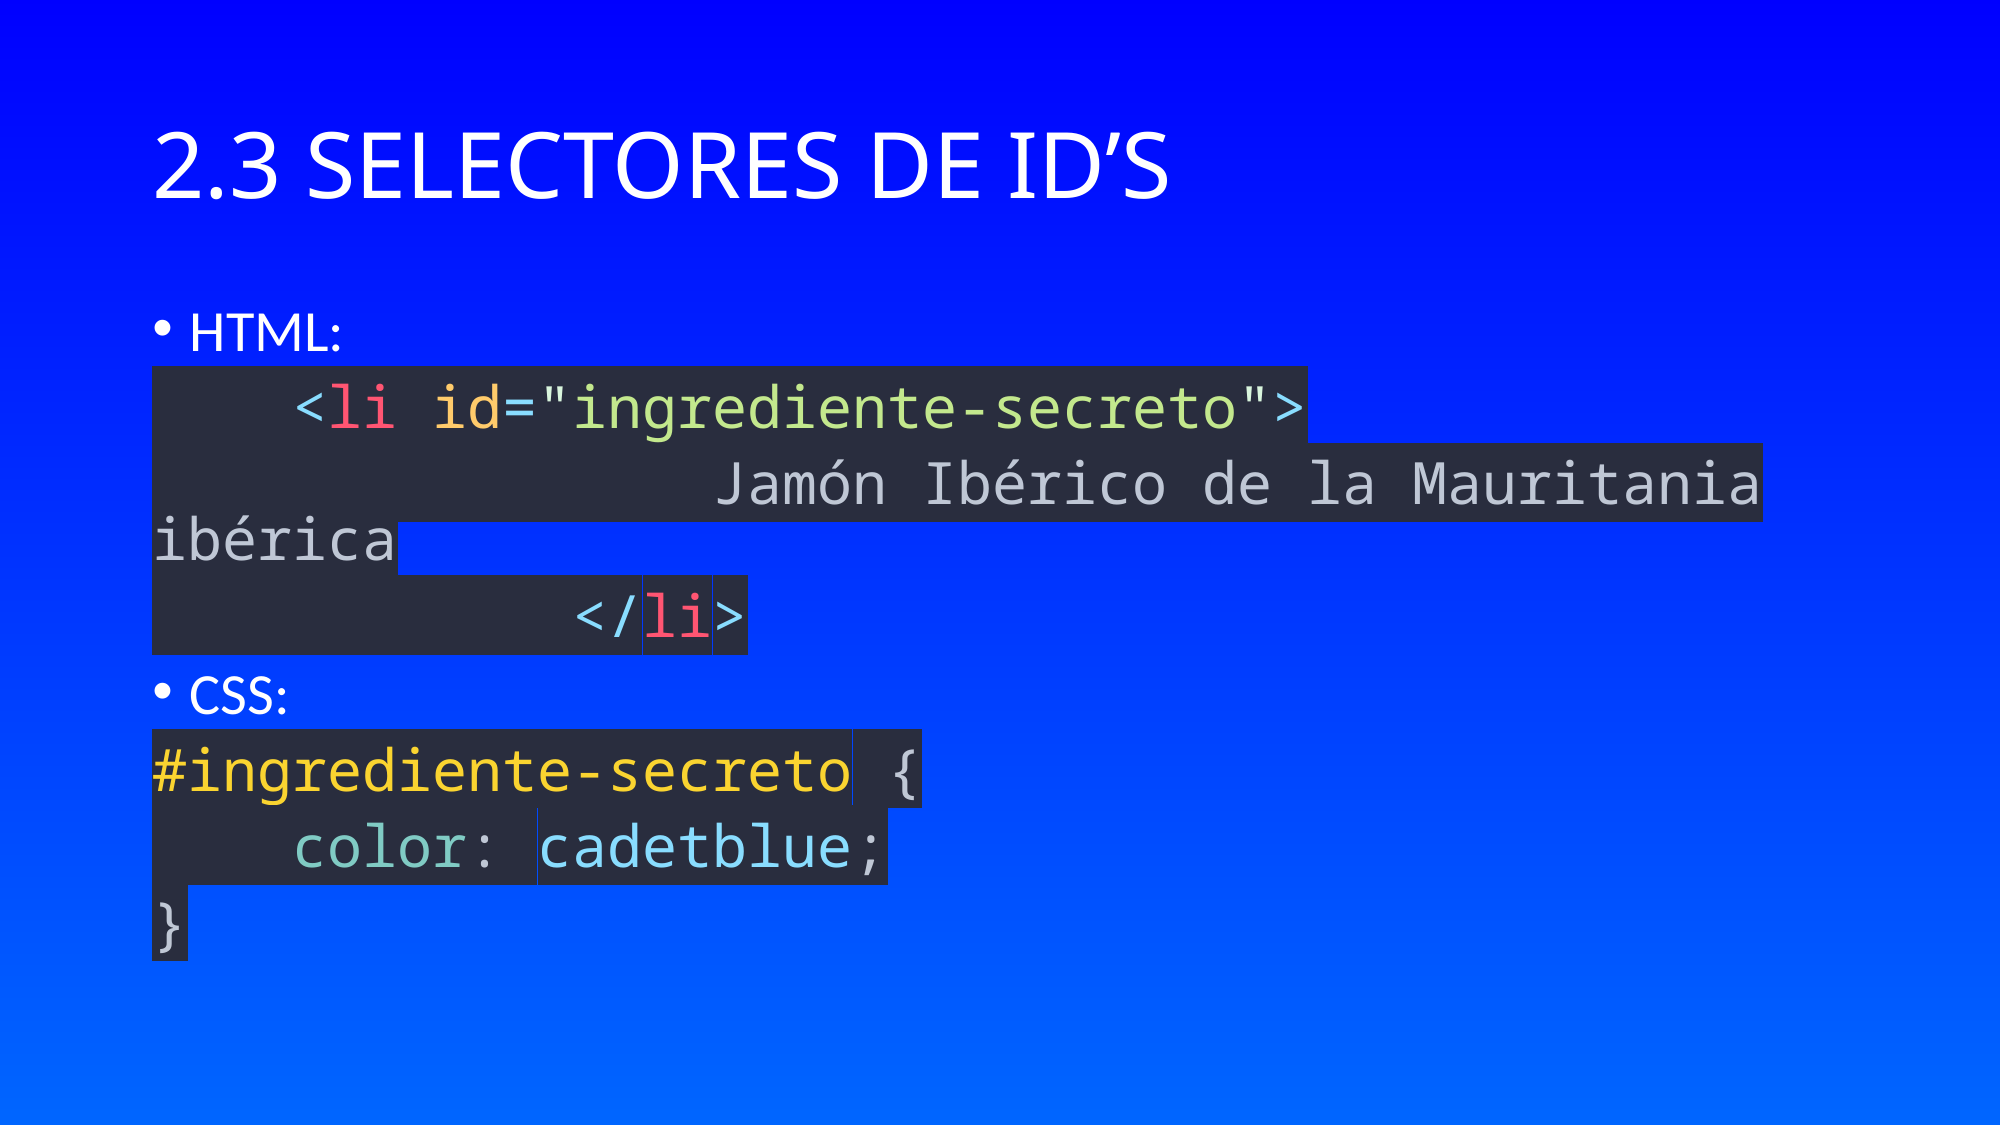

# 2.3 SELECTORES DE ID’S
HTML:
    <li id="ingrediente-secreto">
                Jamón Ibérico de la Mauritania ibérica
            </li>
CSS:
#ingrediente-secreto {
    color: cadetblue;
}